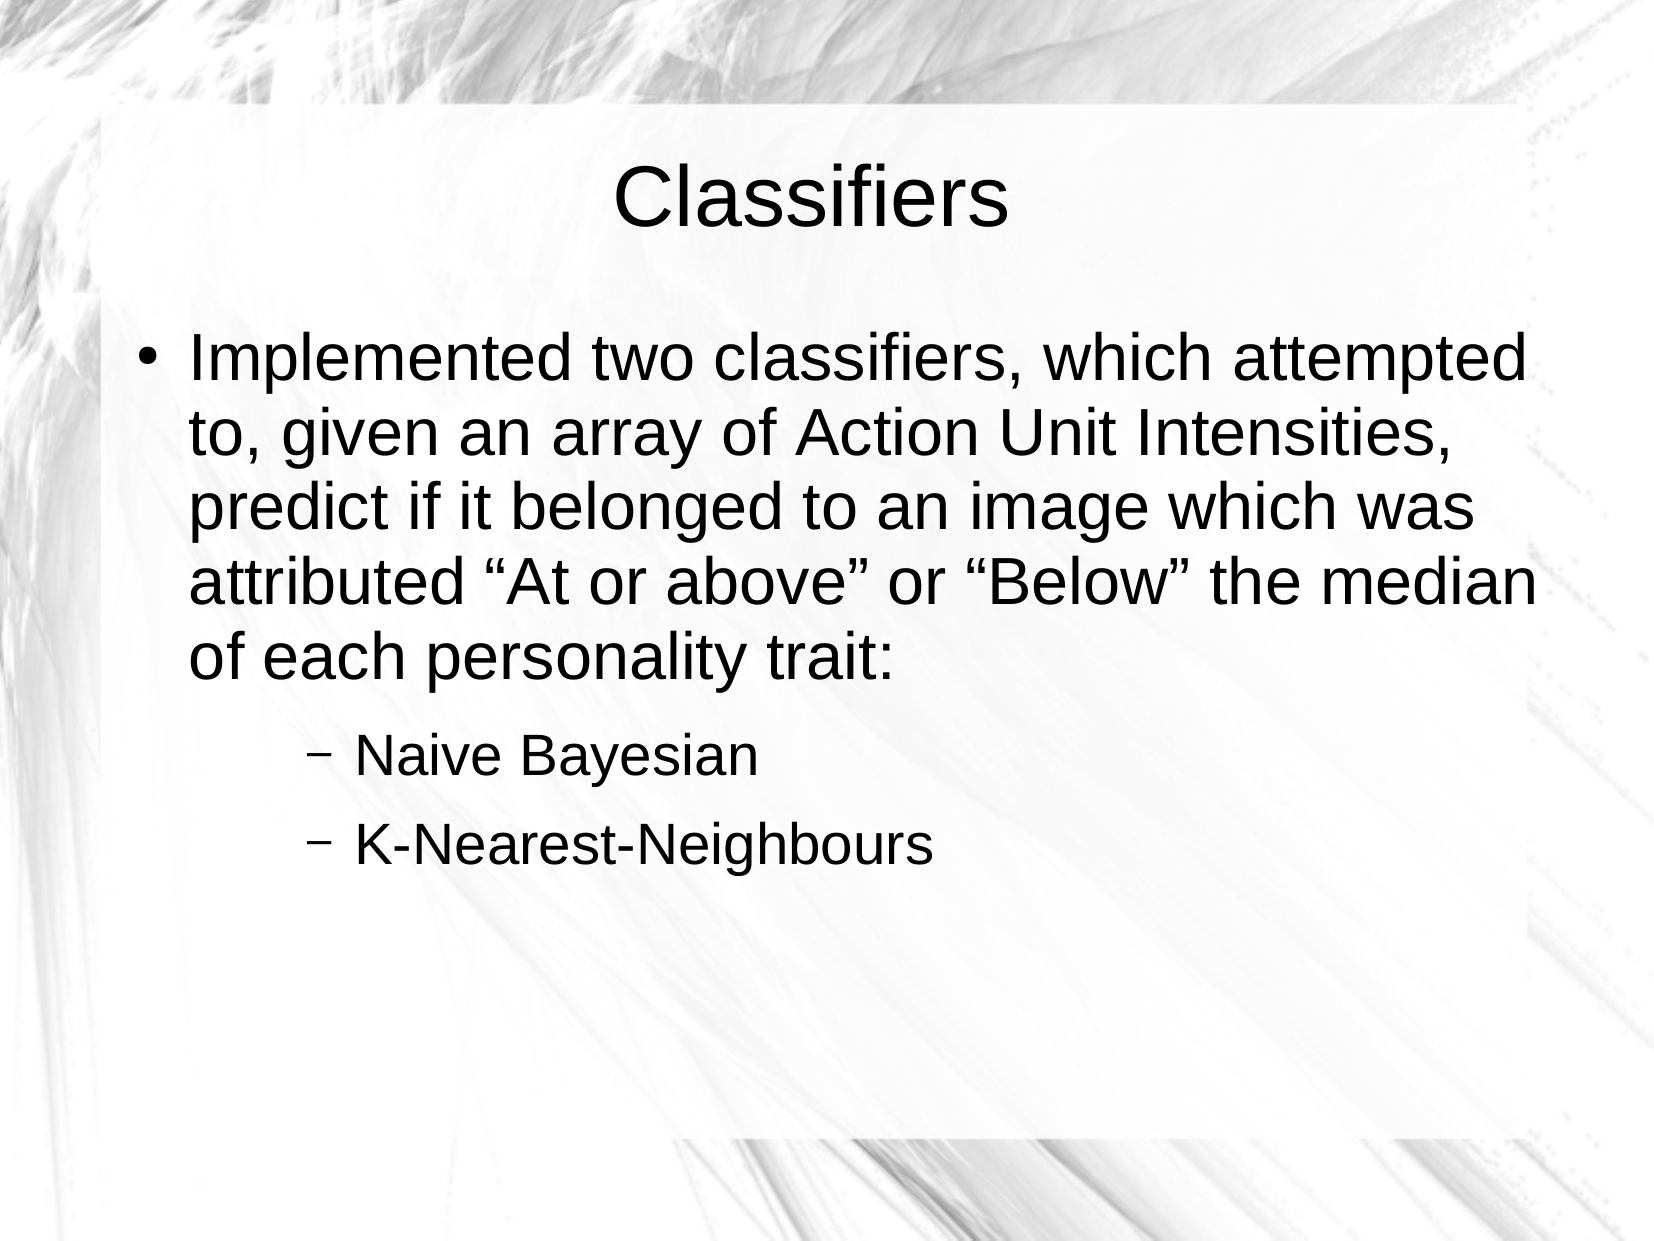

# Classifiers
Implemented two classifiers, which attempted to, given an array of Action Unit Intensities, predict if it belonged to an image which was attributed “At or above” or “Below” the median of each personality trait:
Naive Bayesian
K-Nearest-Neighbours